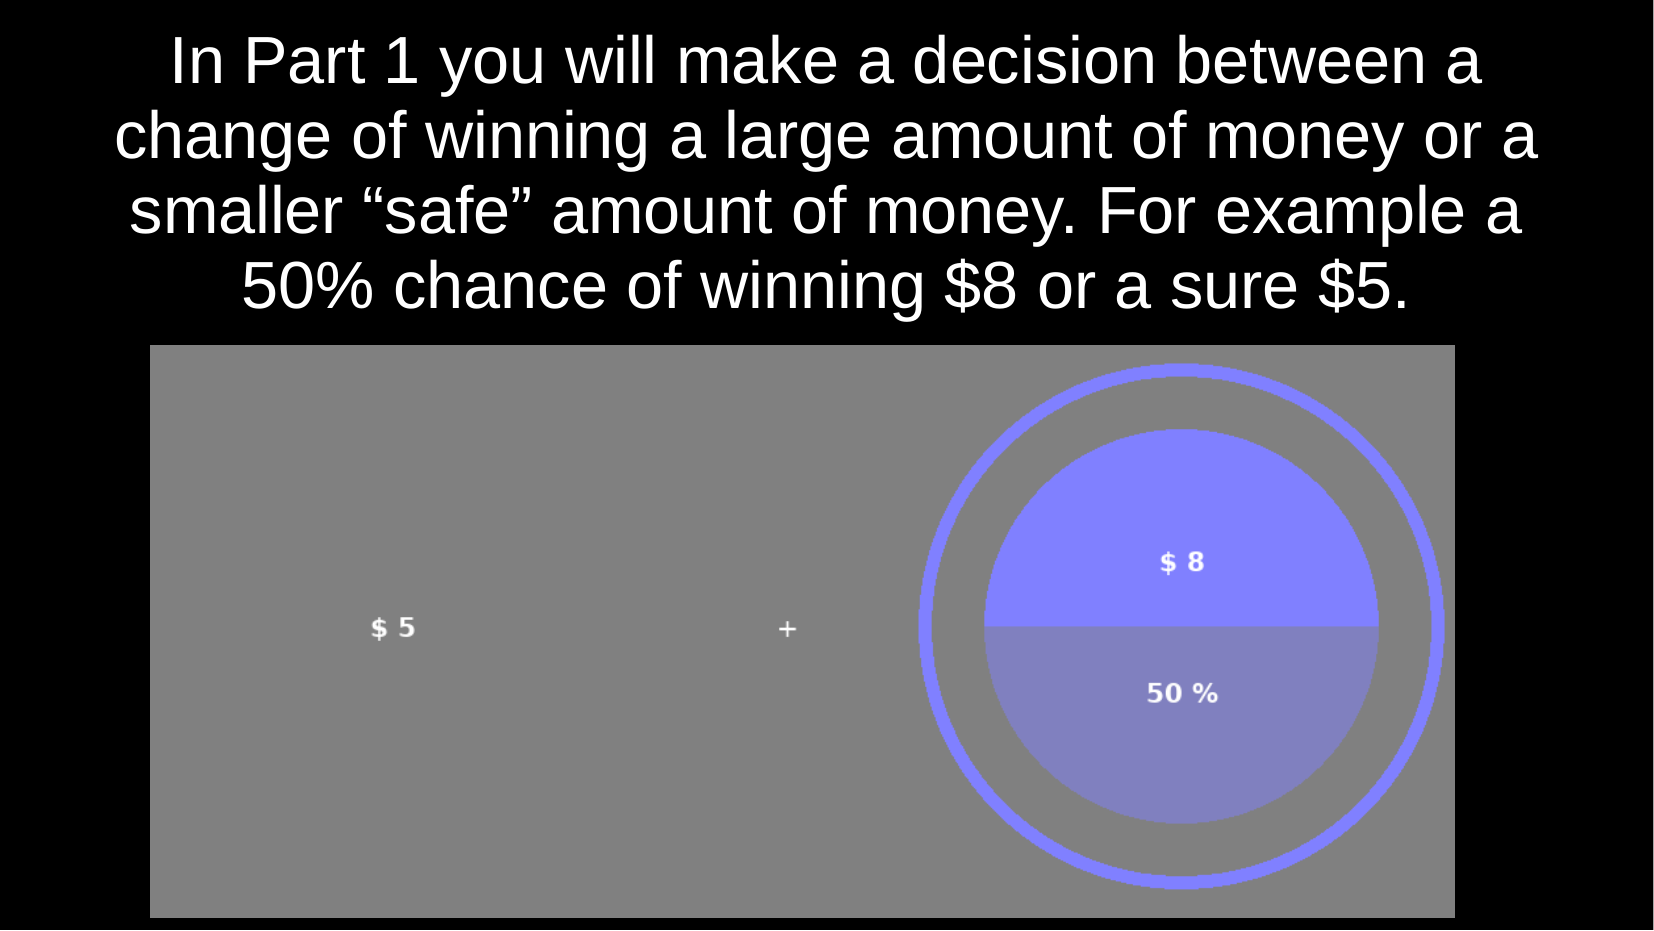

# In Part 1 you will make a decision between a change of winning a large amount of money or a smaller “safe” amount of money. For example a 50% chance of winning $8 or a sure $5.